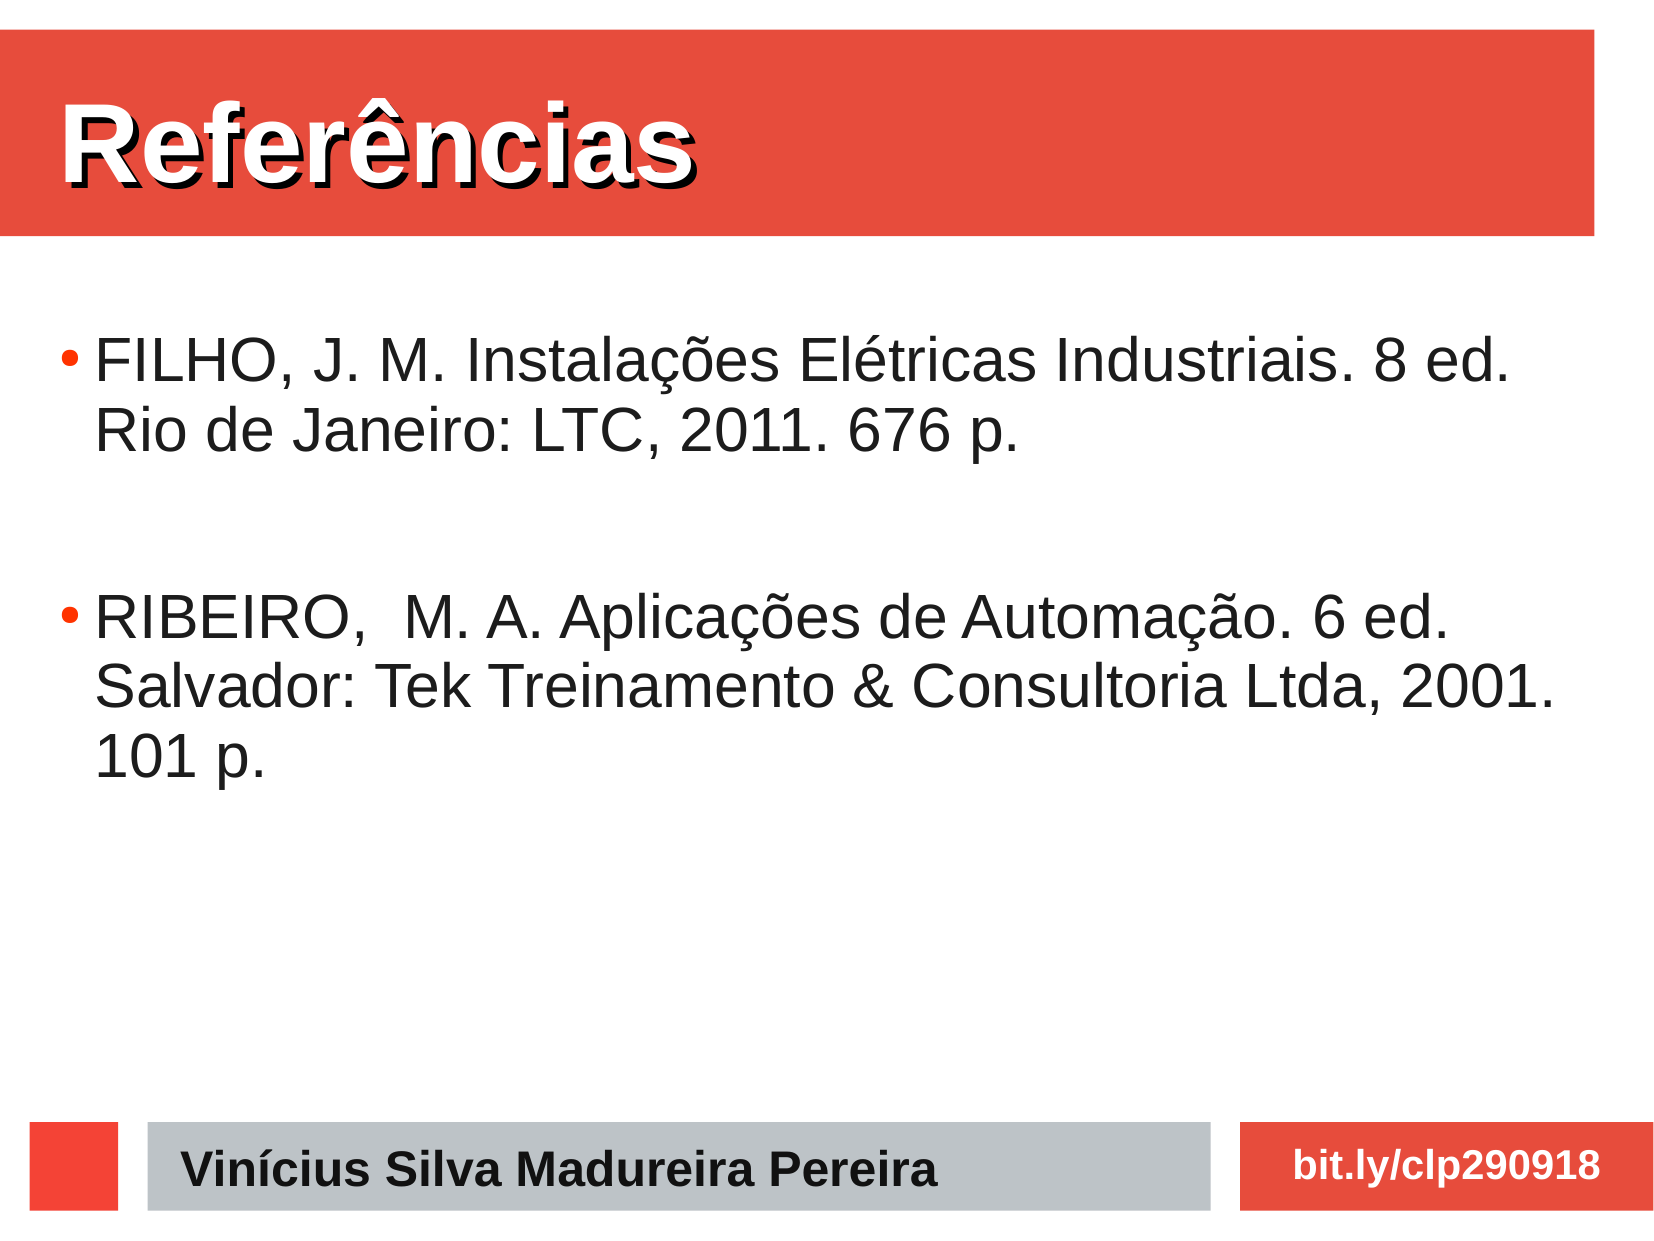

# Referências
FILHO, J. M. Instalações Elétricas Industriais. 8 ed. Rio de Janeiro: LTC, 2011. 676 p.
RIBEIRO, M. A. Aplicações de Automação. 6 ed. Salvador: Tek Treinamento & Consultoria Ltda, 2001. 101 p.
Vinícius Silva Madureira Pereira
bit.ly/clp290918